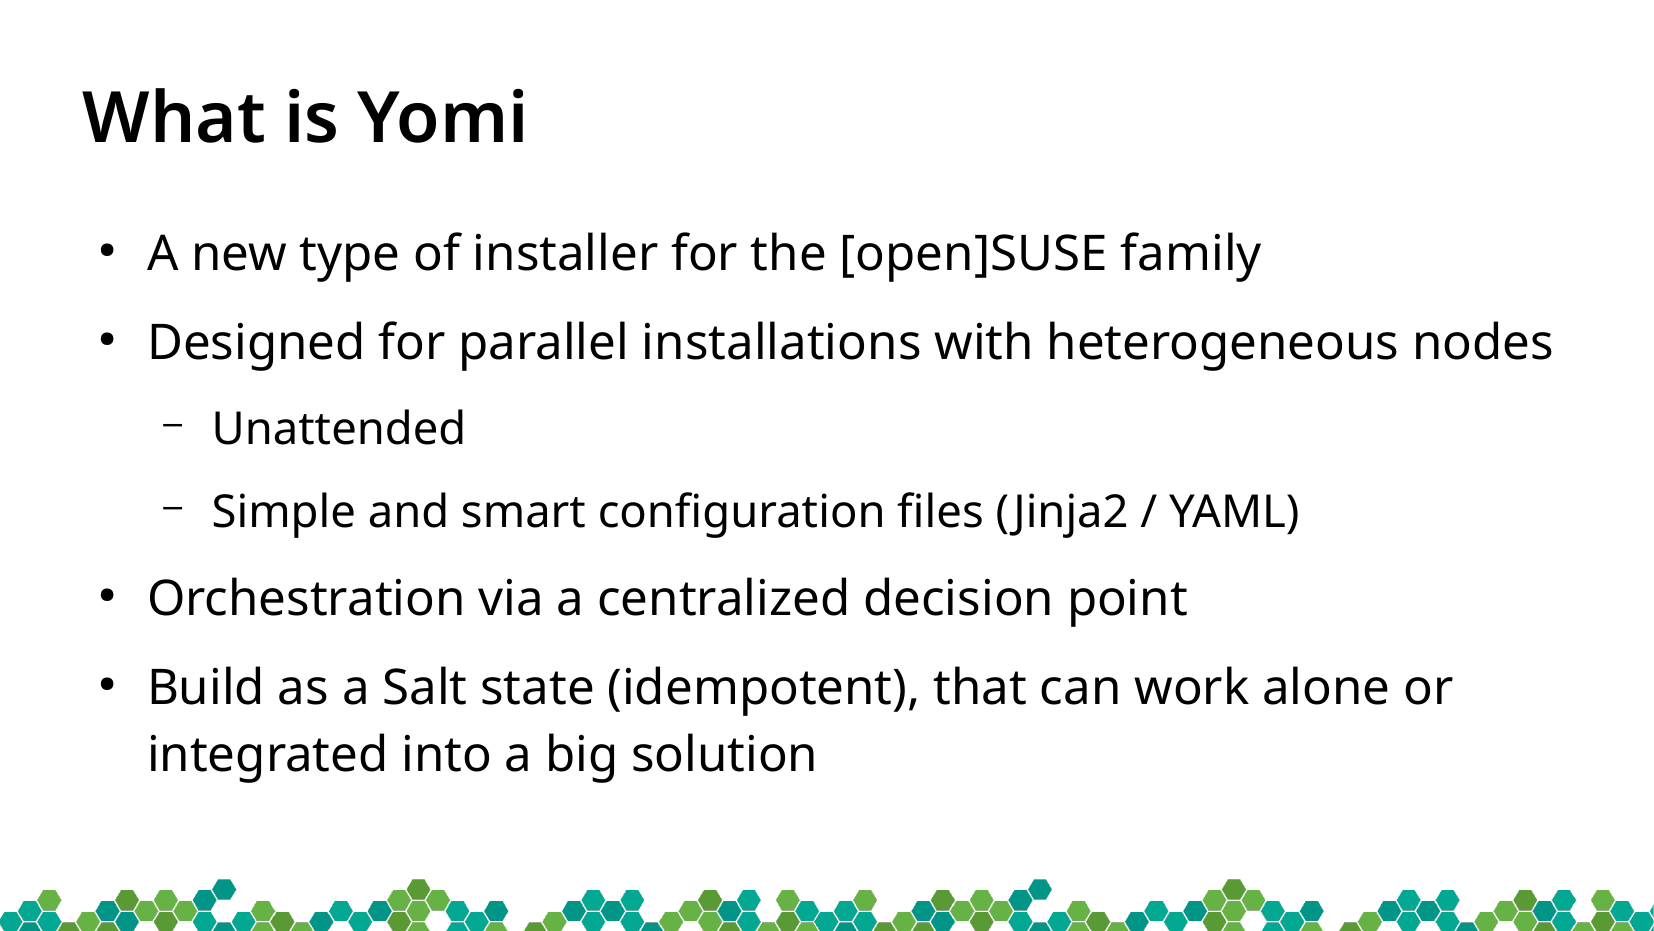

# What is Yomi
A new type of installer for the [open]SUSE family
Designed for parallel installations with heterogeneous nodes
Unattended
Simple and smart configuration files (Jinja2 / YAML)
Orchestration via a centralized decision point
Build as a Salt state (idempotent), that can work alone or integrated into a big solution